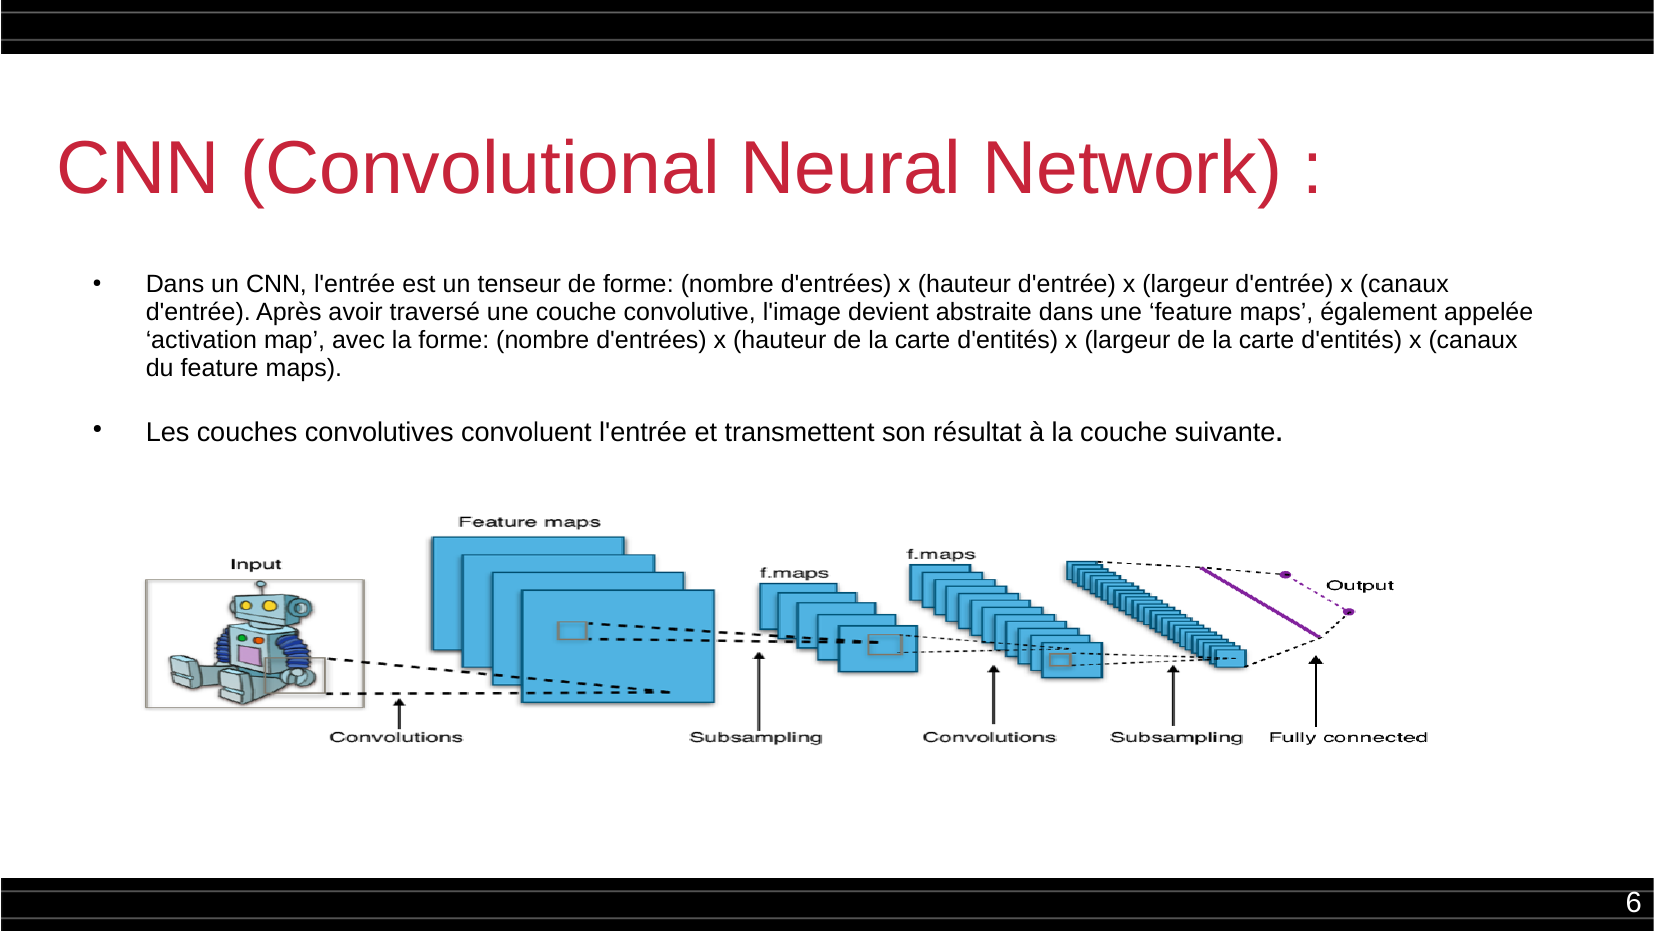

# CNN (Convolutional Neural Network) :
Dans un CNN, l'entrée est un tenseur de forme: (nombre d'entrées) x (hauteur d'entrée) x (largeur d'entrée) x (canaux d'entrée). Après avoir traversé une couche convolutive, l'image devient abstraite dans une ‘feature maps’, également appelée ‘activation map’, avec la forme: (nombre d'entrées) x (hauteur de la carte d'entités) x (largeur de la carte d'entités) x (canaux du feature maps).
Les couches convolutives convoluent l'entrée et transmettent son résultat à la couche suivante.